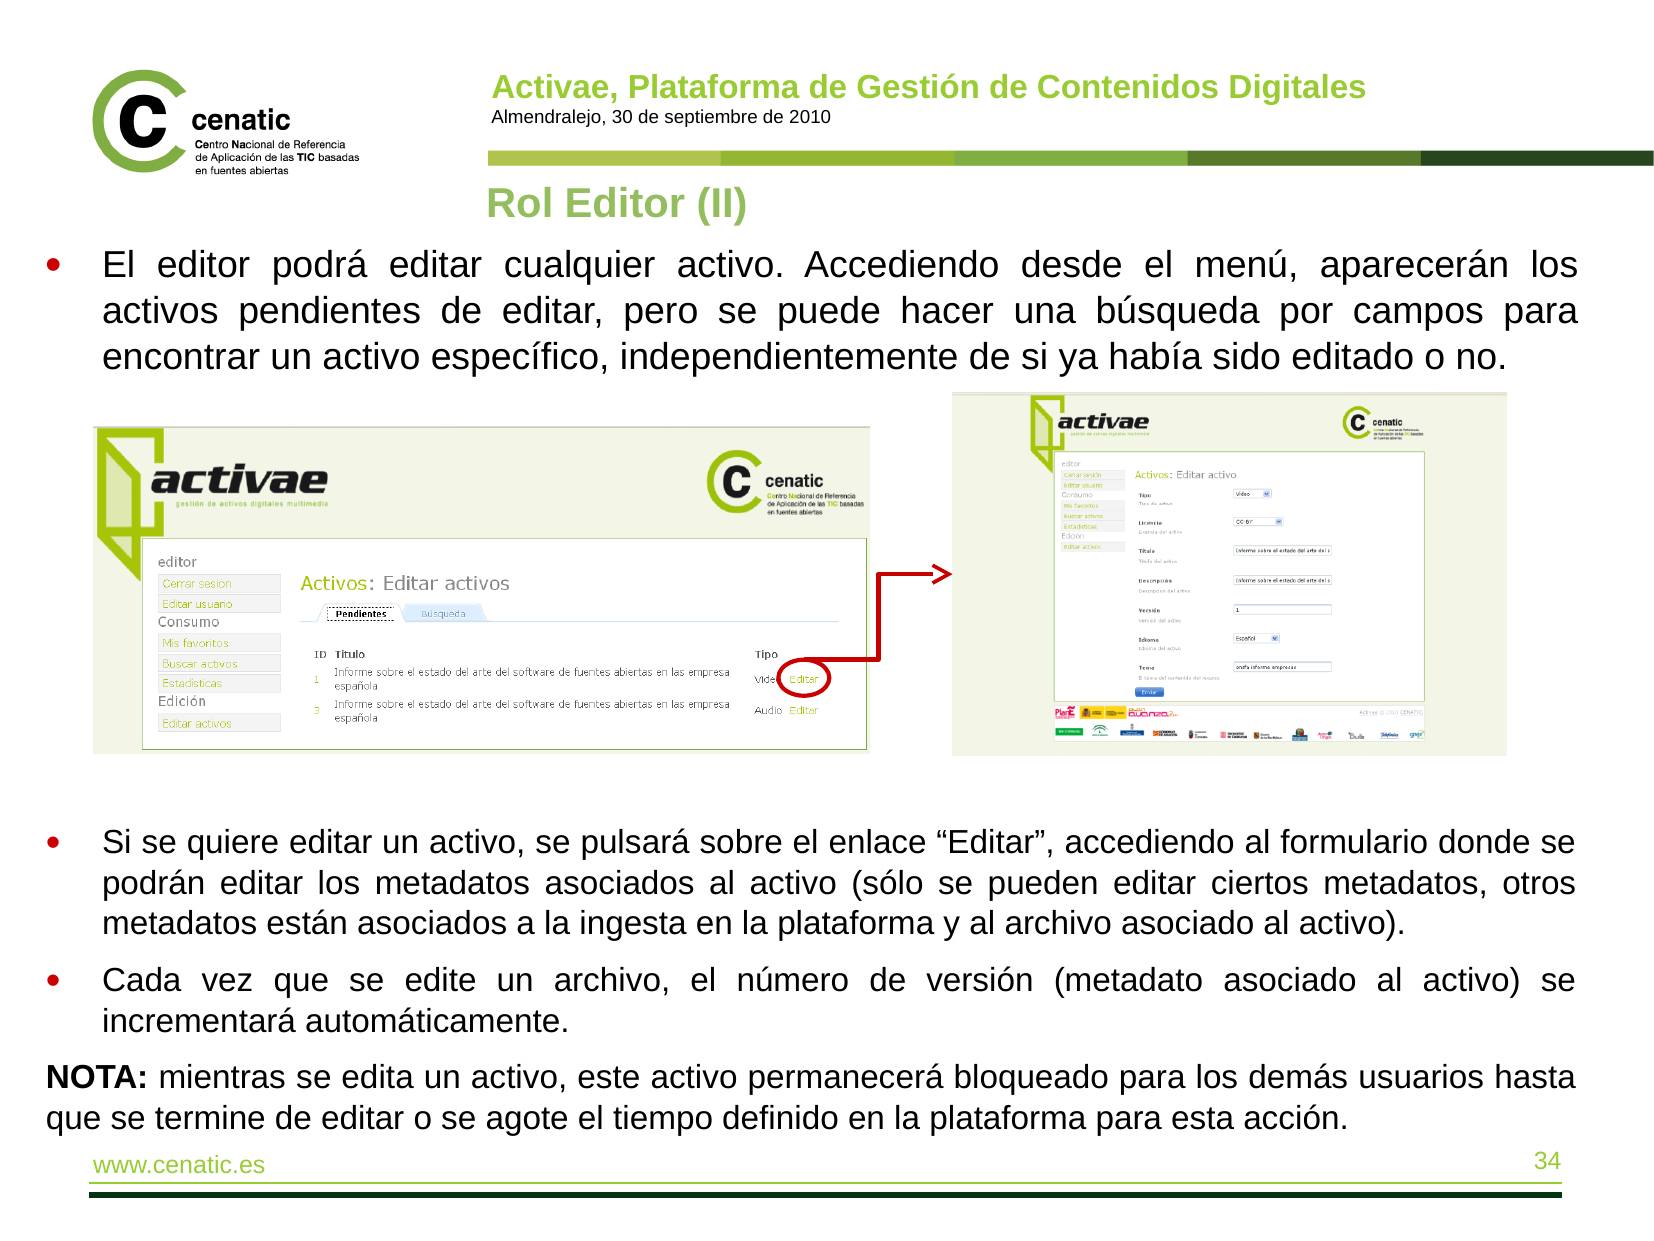

# Rol Editor (II)
El editor podrá editar cualquier activo. Accediendo desde el menú, aparecerán los activos pendientes de editar, pero se puede hacer una búsqueda por campos para encontrar un activo específico, independientemente de si ya había sido editado o no.
Si se quiere editar un activo, se pulsará sobre el enlace “Editar”, accediendo al formulario donde se podrán editar los metadatos asociados al activo (sólo se pueden editar ciertos metadatos, otros metadatos están asociados a la ingesta en la plataforma y al archivo asociado al activo).
Cada vez que se edite un archivo, el número de versión (metadato asociado al activo) se incrementará automáticamente.
NOTA: mientras se edita un activo, este activo permanecerá bloqueado para los demás usuarios hasta que se termine de editar o se agote el tiempo definido en la plataforma para esta acción.
34
www.cenatic.es